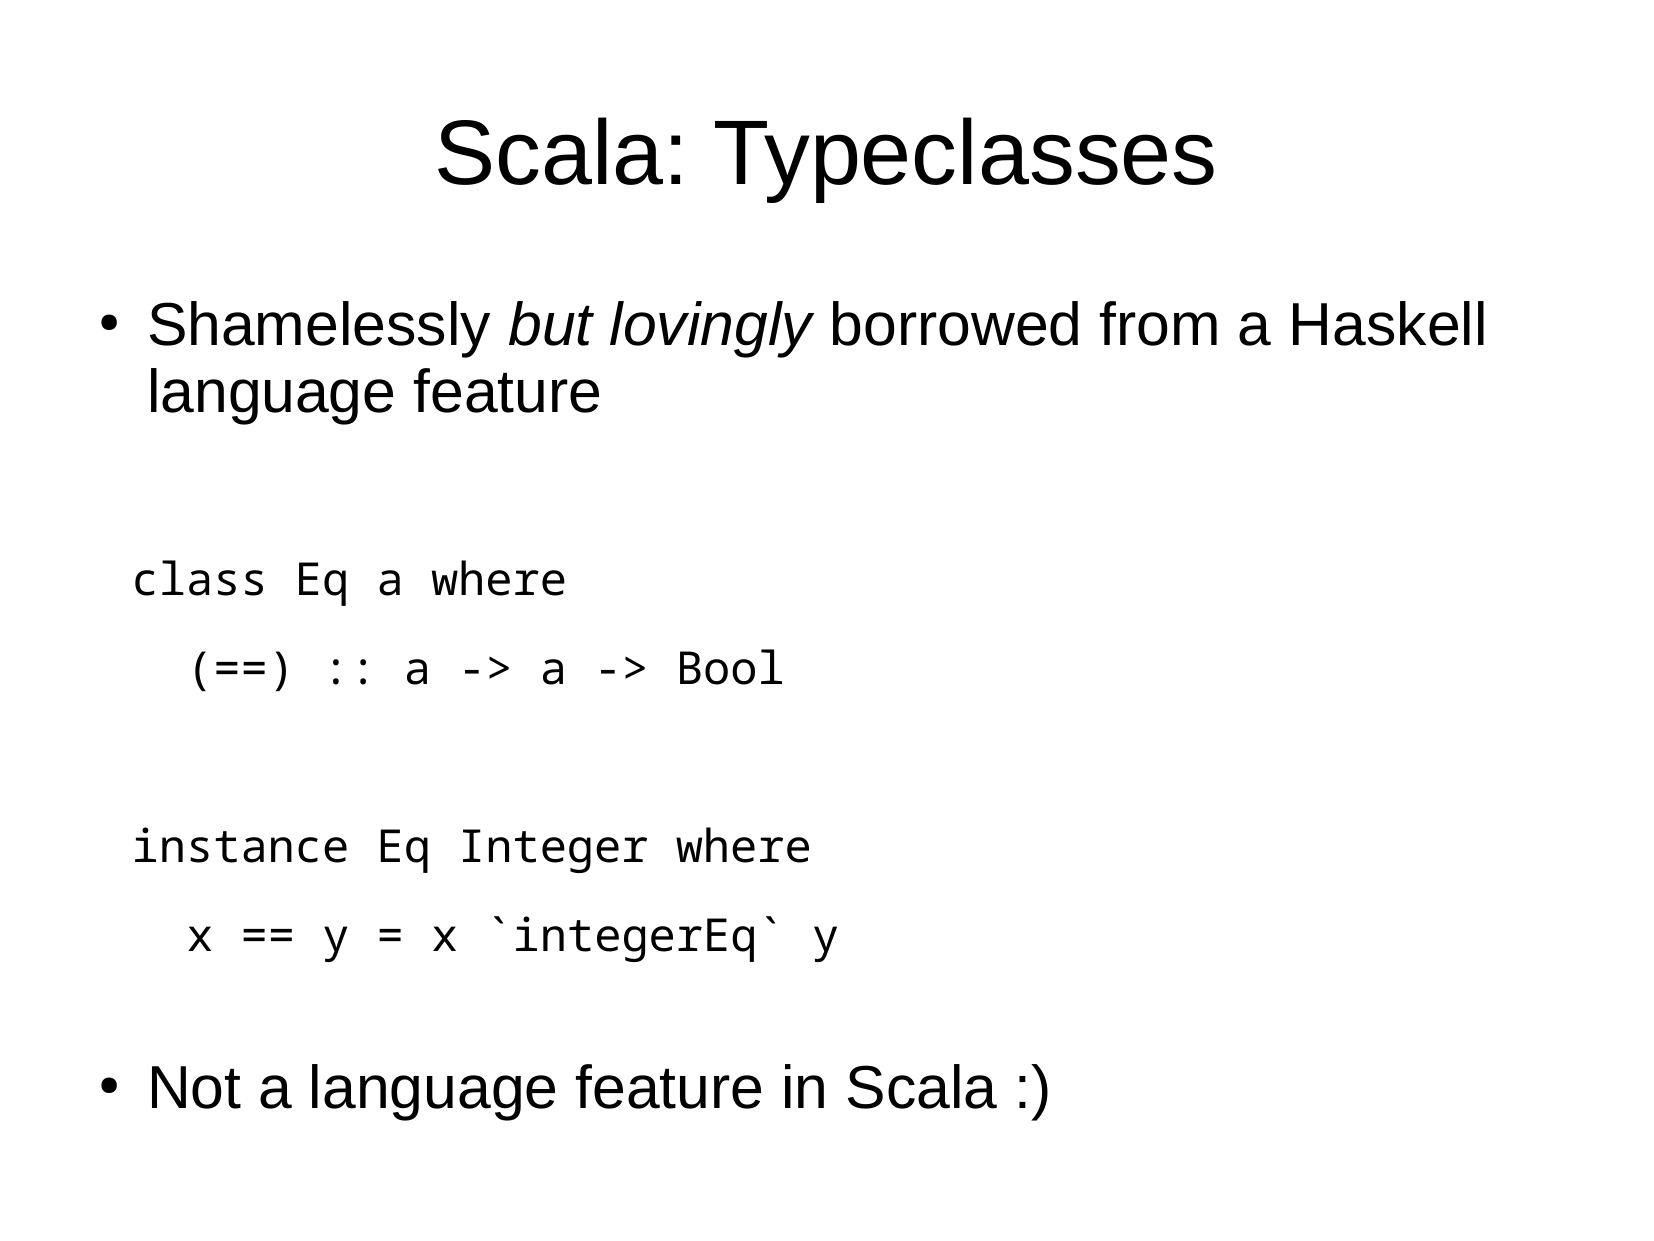

# Scala: Typeclasses
Shamelessly but lovingly borrowed from a Haskell language feature
class Eq a where
 (==) :: a -> a -> Bool
instance Eq Integer where
 x == y = x `integerEq` y
Not a language feature in Scala :)